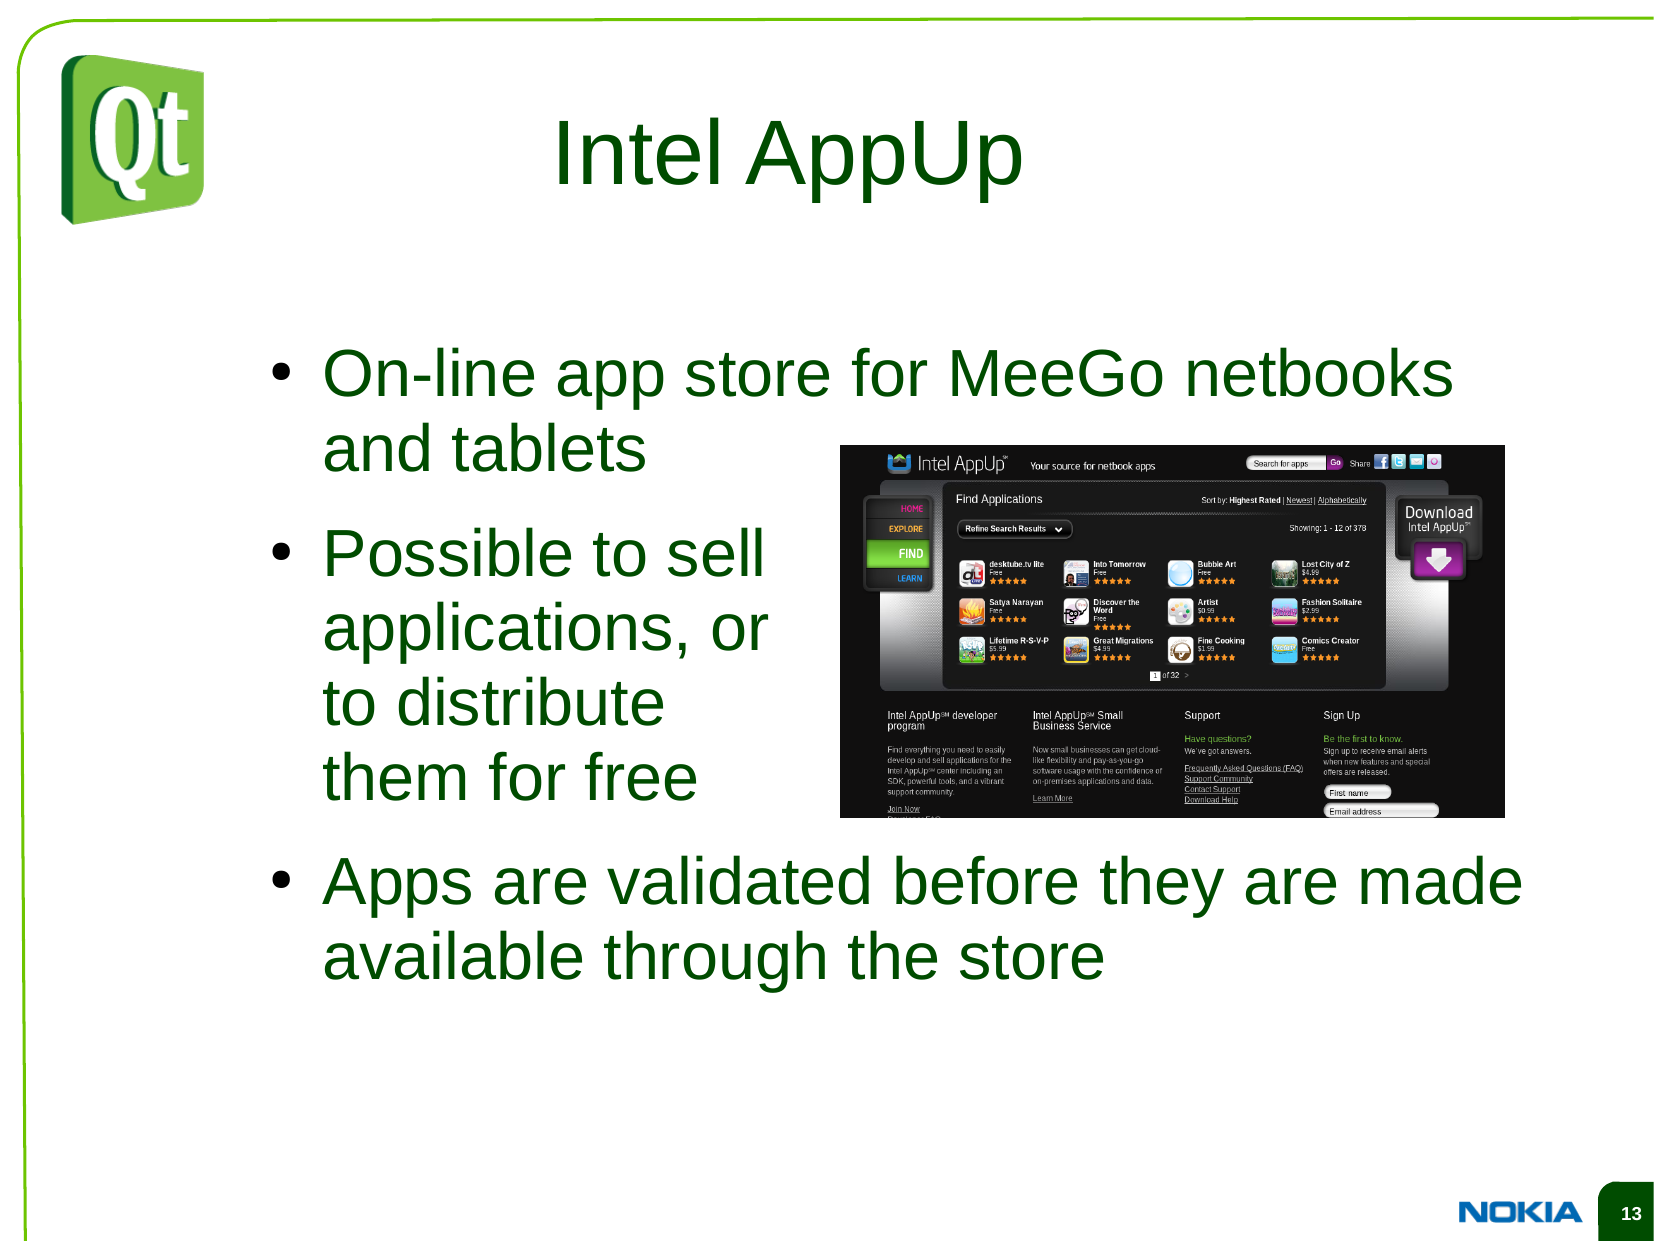

# Intel AppUp
On-line app store for MeeGo netbooks and tablets
Possible to sell
applications, or
to distribute
them for free
Apps are validated before they are made available through the store